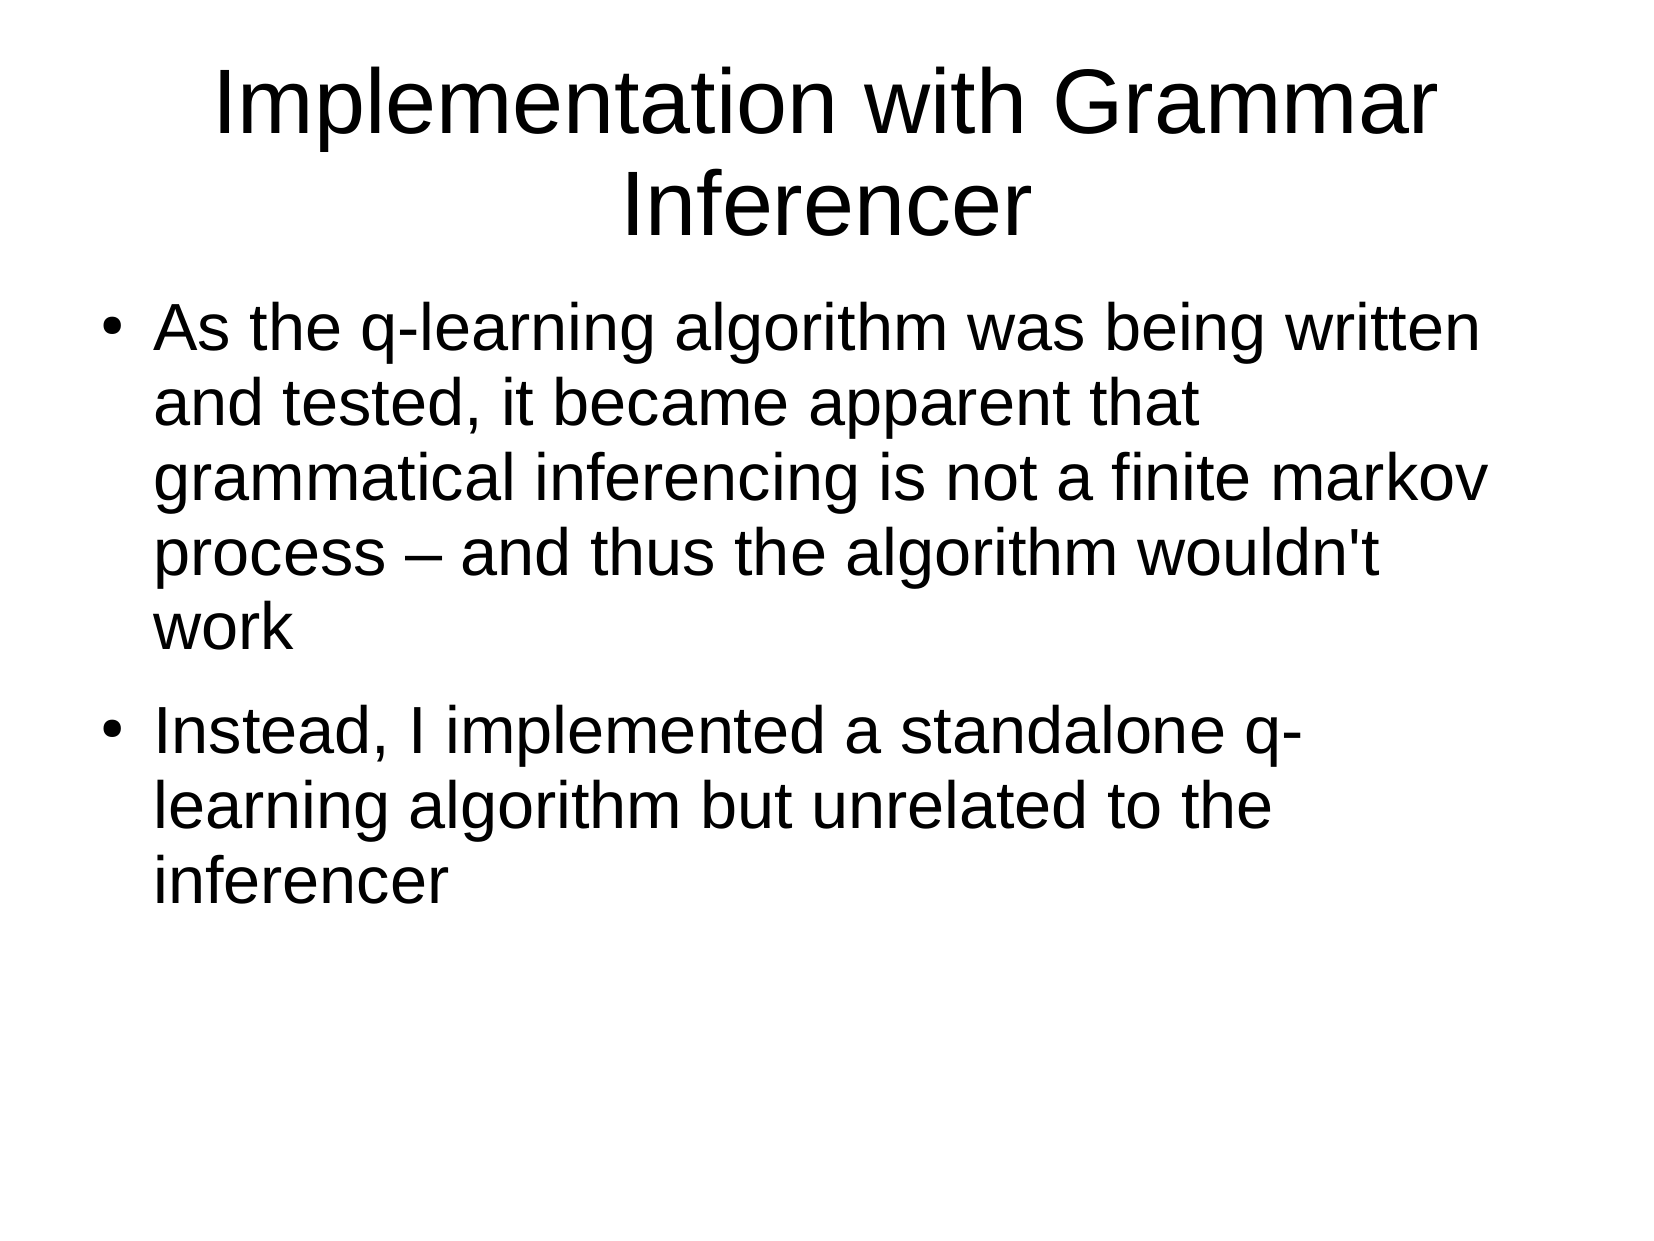

# Implementation with Grammar Inferencer
As the q-learning algorithm was being written and tested, it became apparent that grammatical inferencing is not a finite markov process – and thus the algorithm wouldn't work
Instead, I implemented a standalone q-learning algorithm but unrelated to the inferencer